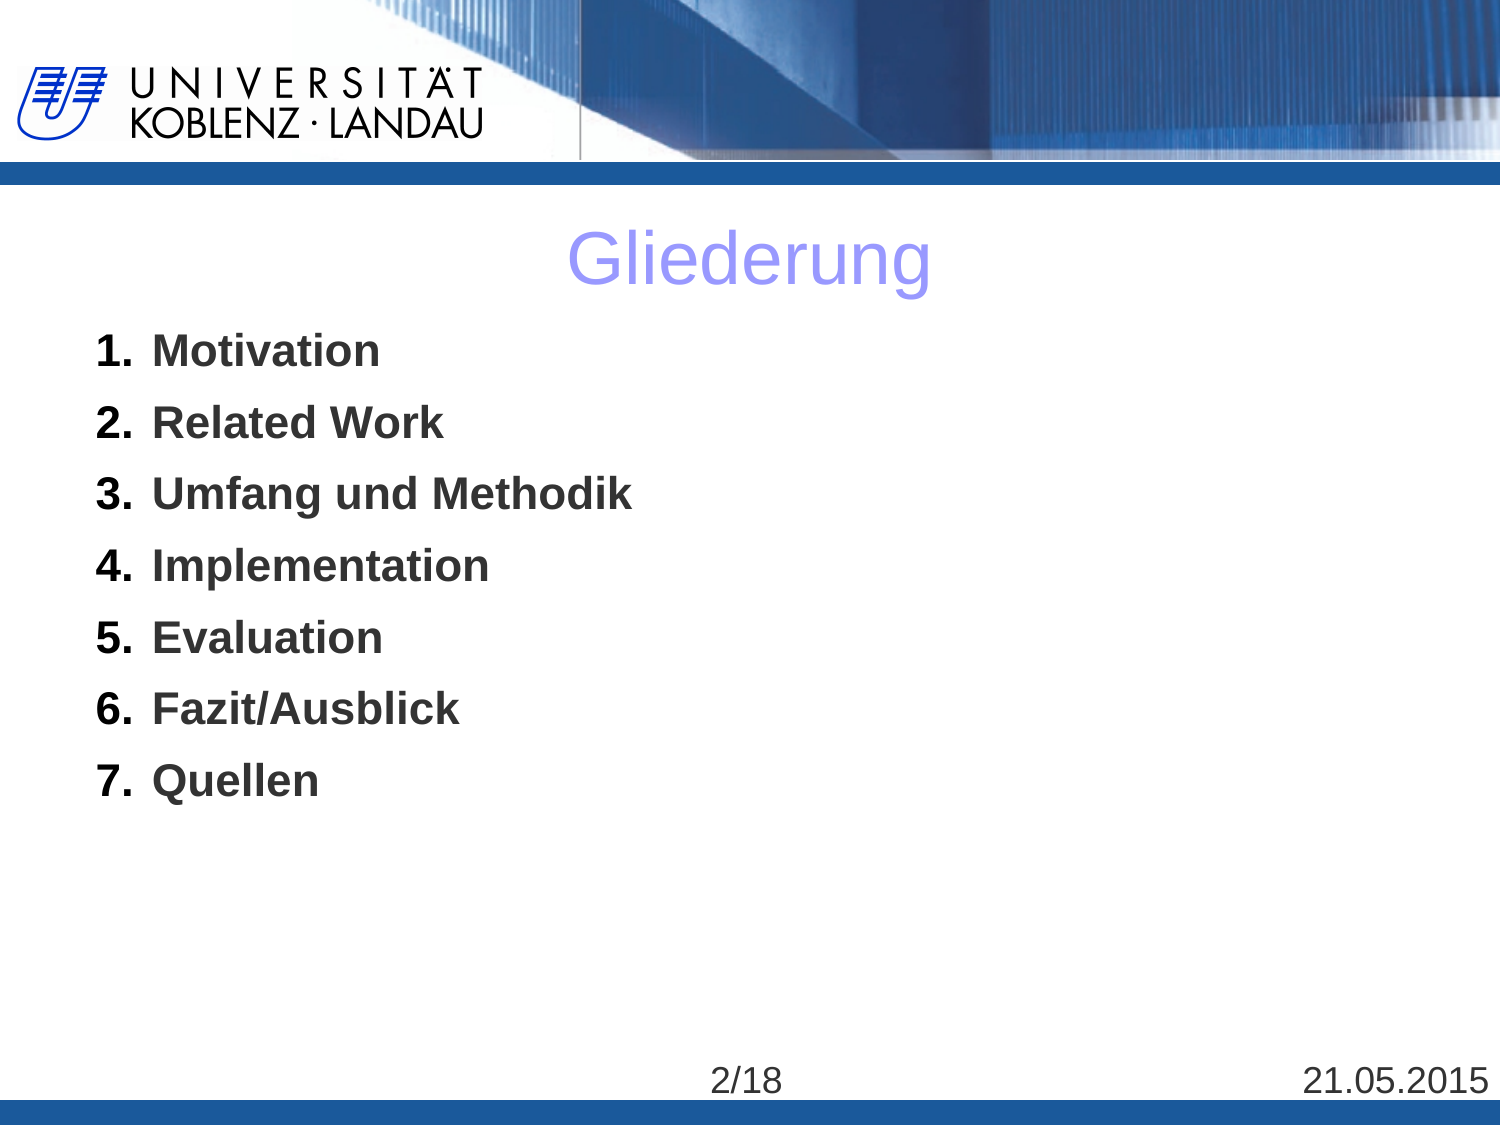

# Gliederung
Motivation
Related Work
Umfang und Methodik
Implementation
Evaluation
Fazit/Ausblick
Quellen
21.05.2015